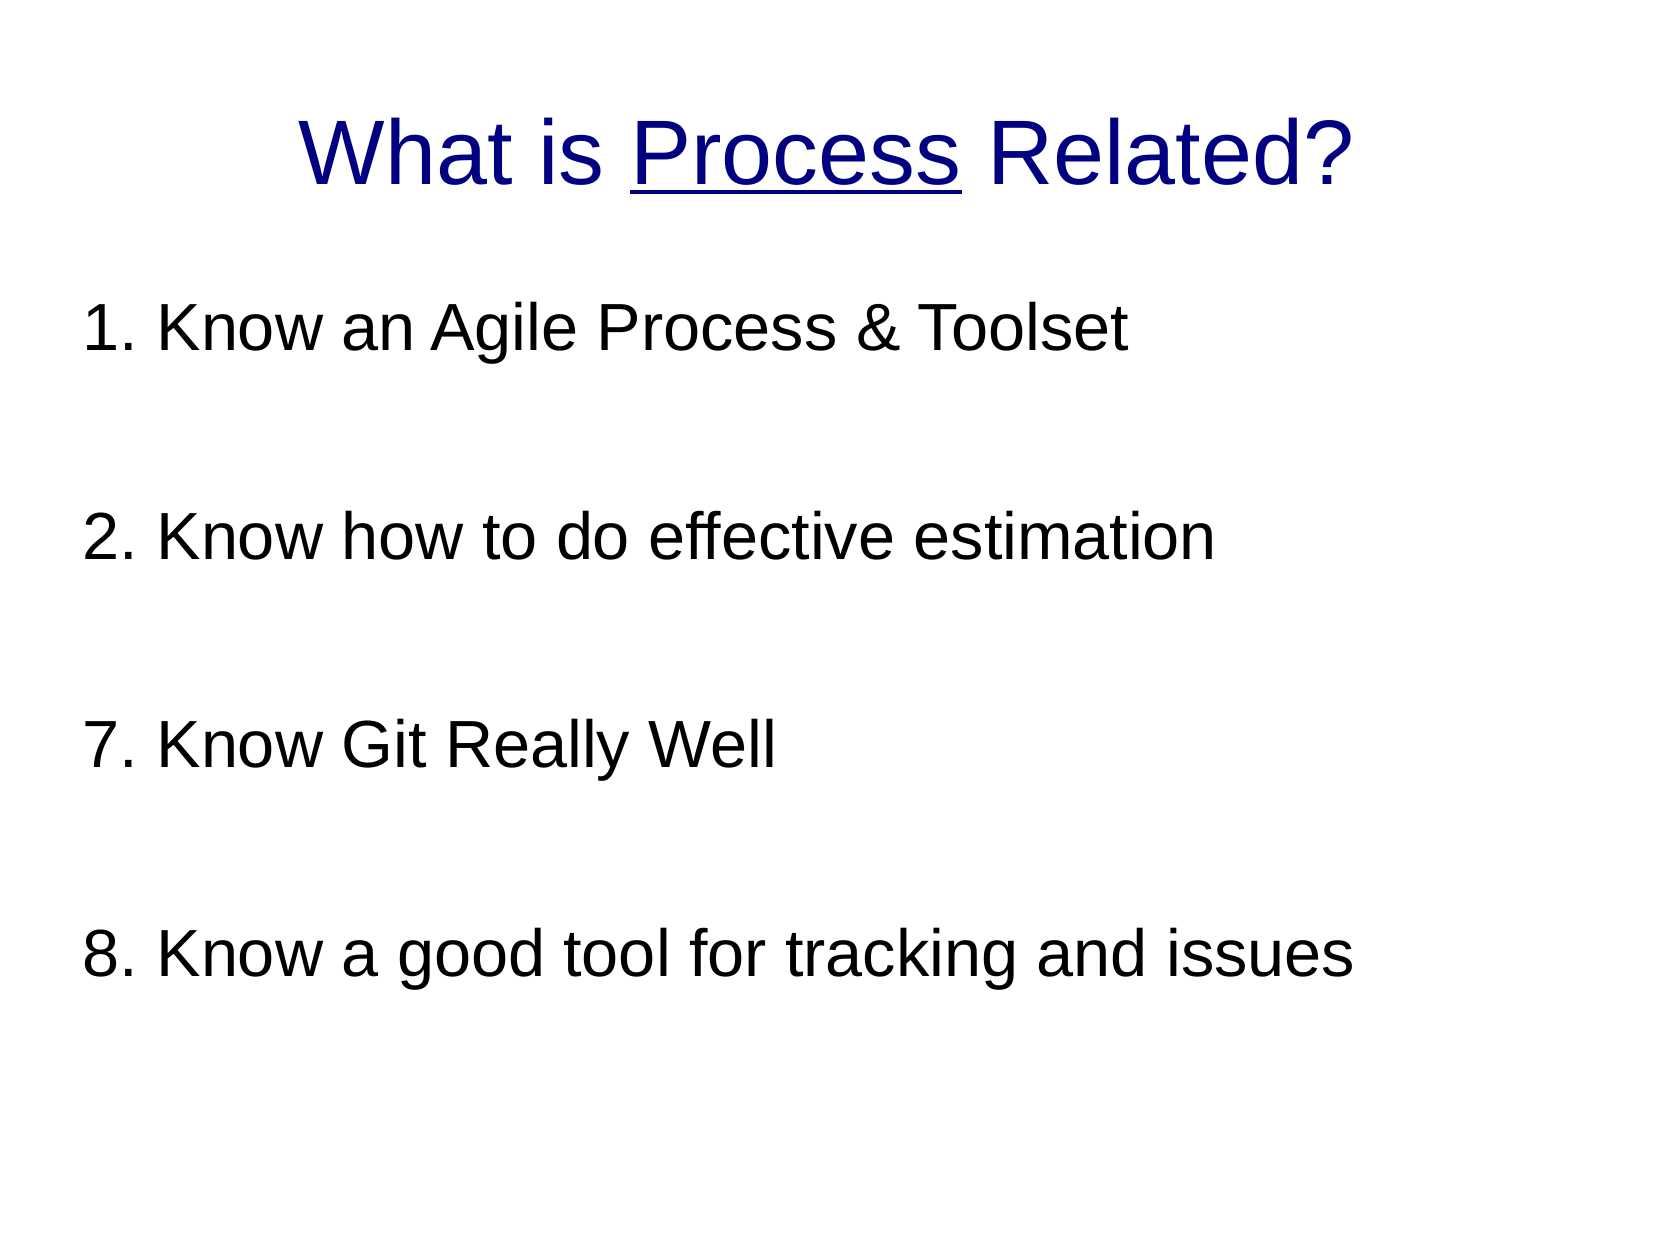

# What is Process Related?
1. Know an Agile Process & Toolset
2. Know how to do effective estimation
7. Know Git Really Well
8. Know a good tool for tracking and issues